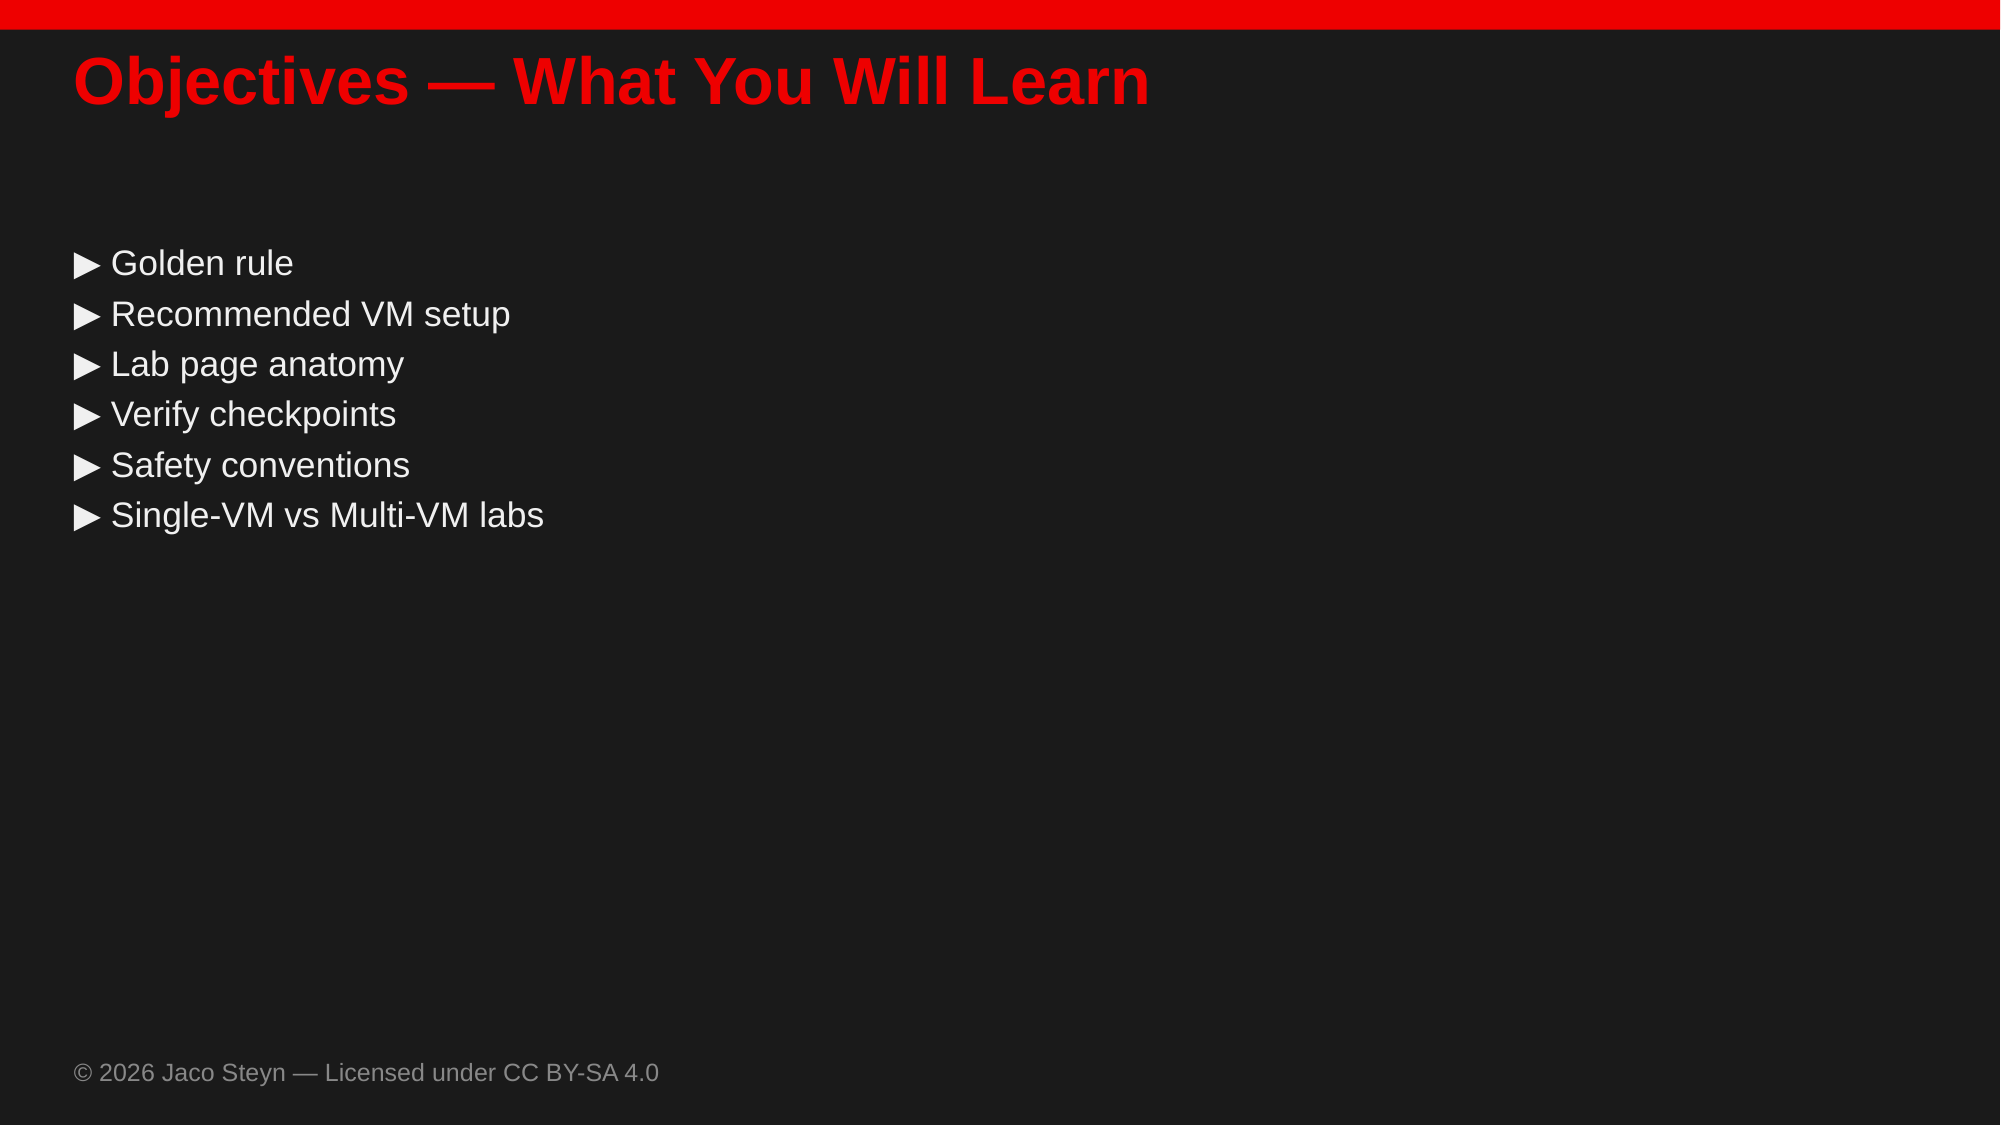

Objectives — What You Will Learn
▶ Golden rule
▶ Recommended VM setup
▶ Lab page anatomy
▶ Verify checkpoints
▶ Safety conventions
▶ Single-VM vs Multi-VM labs
© 2026 Jaco Steyn — Licensed under CC BY-SA 4.0